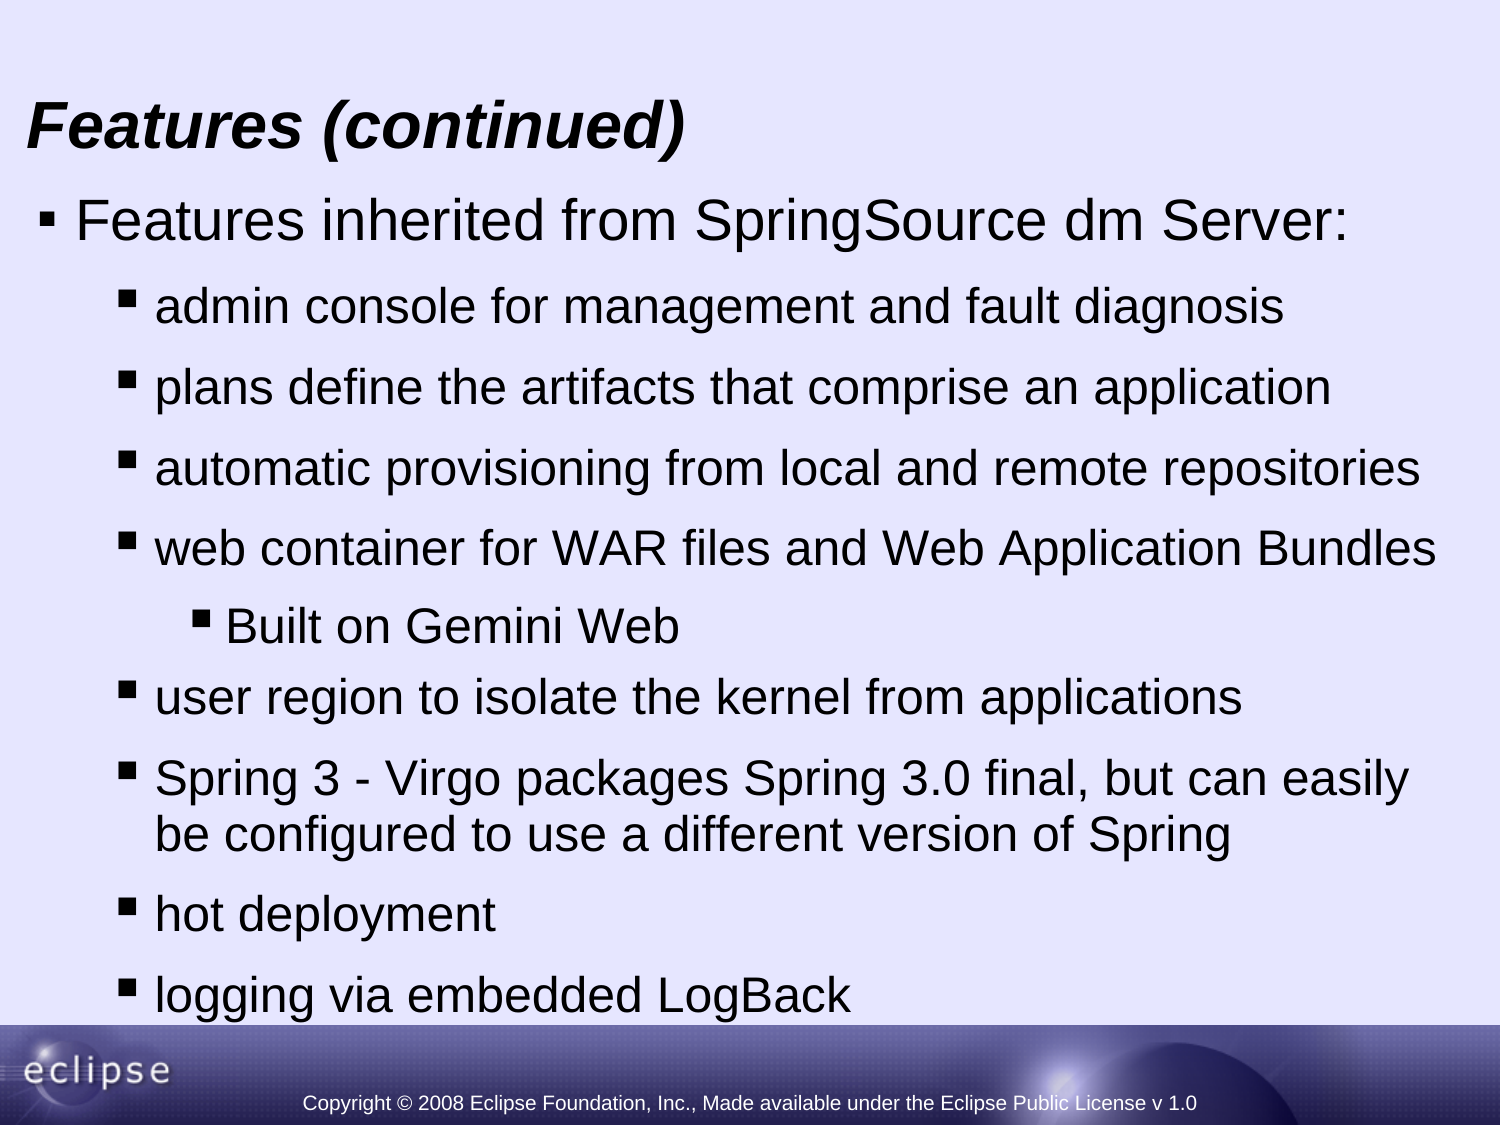

# Features (continued)
Features inherited from SpringSource dm Server:
admin console for management and fault diagnosis
plans define the artifacts that comprise an application
automatic provisioning from local and remote repositories
web container for WAR files and Web Application Bundles
Built on Gemini Web
user region to isolate the kernel from applications
Spring 3 - Virgo packages Spring 3.0 final, but can easily be configured to use a different version of Spring
hot deployment
logging via embedded LogBack